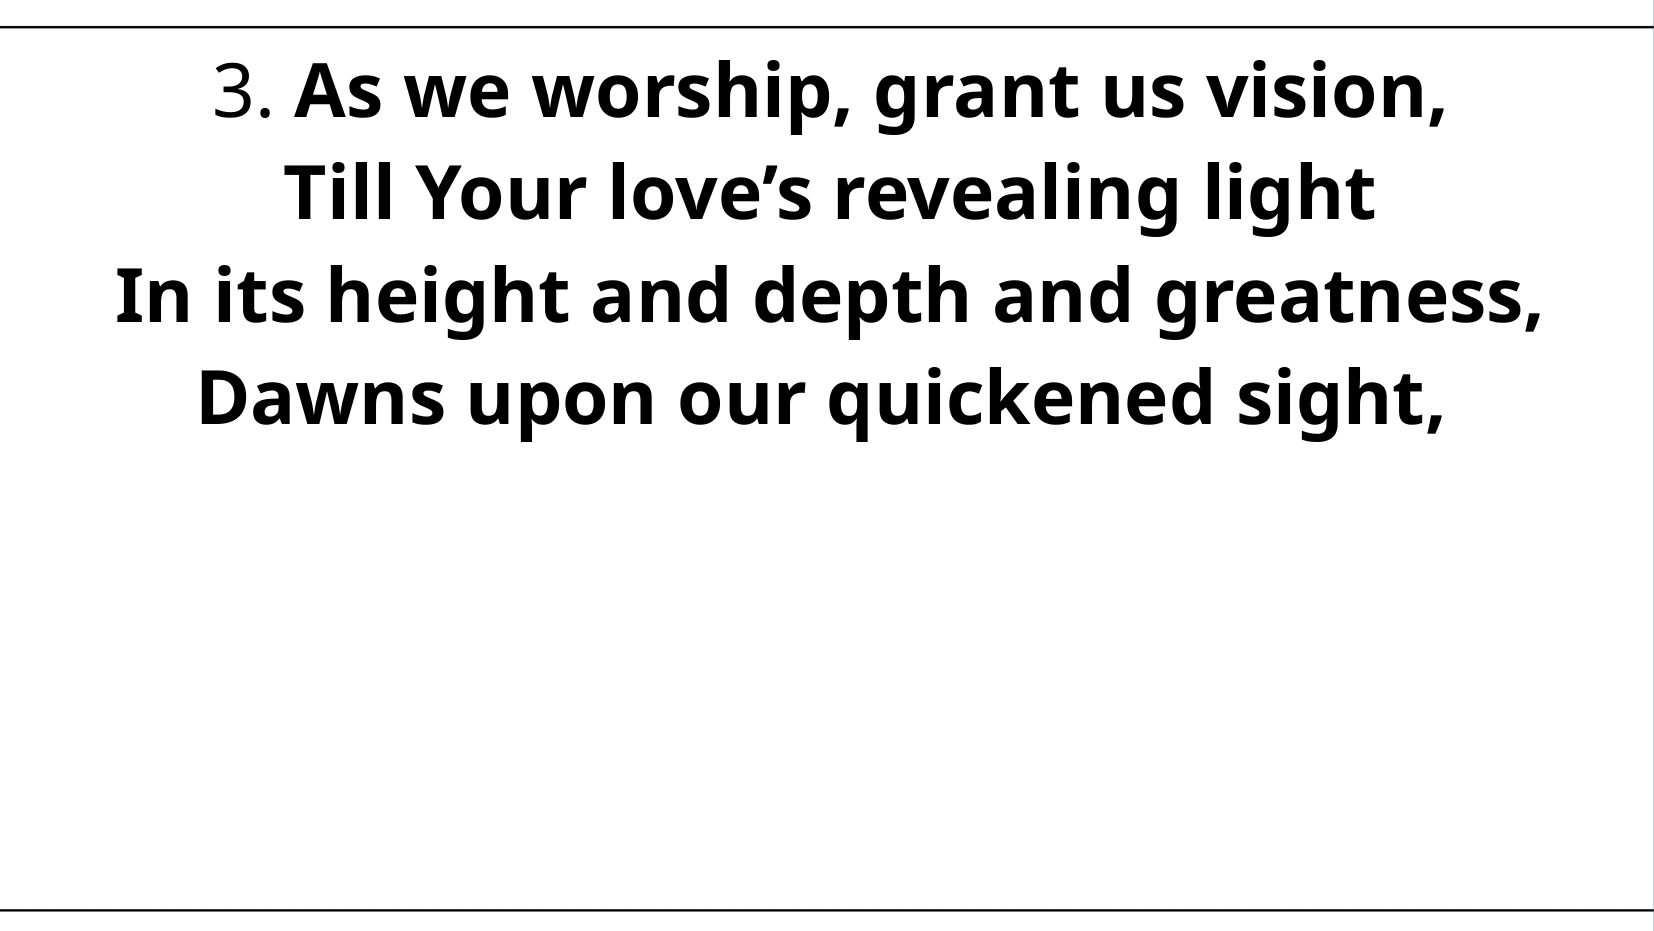

3. As we worship, grant us vision,
Till Your love’s revealing light
In its height and depth and greatness,
Dawns upon our quickened sight,